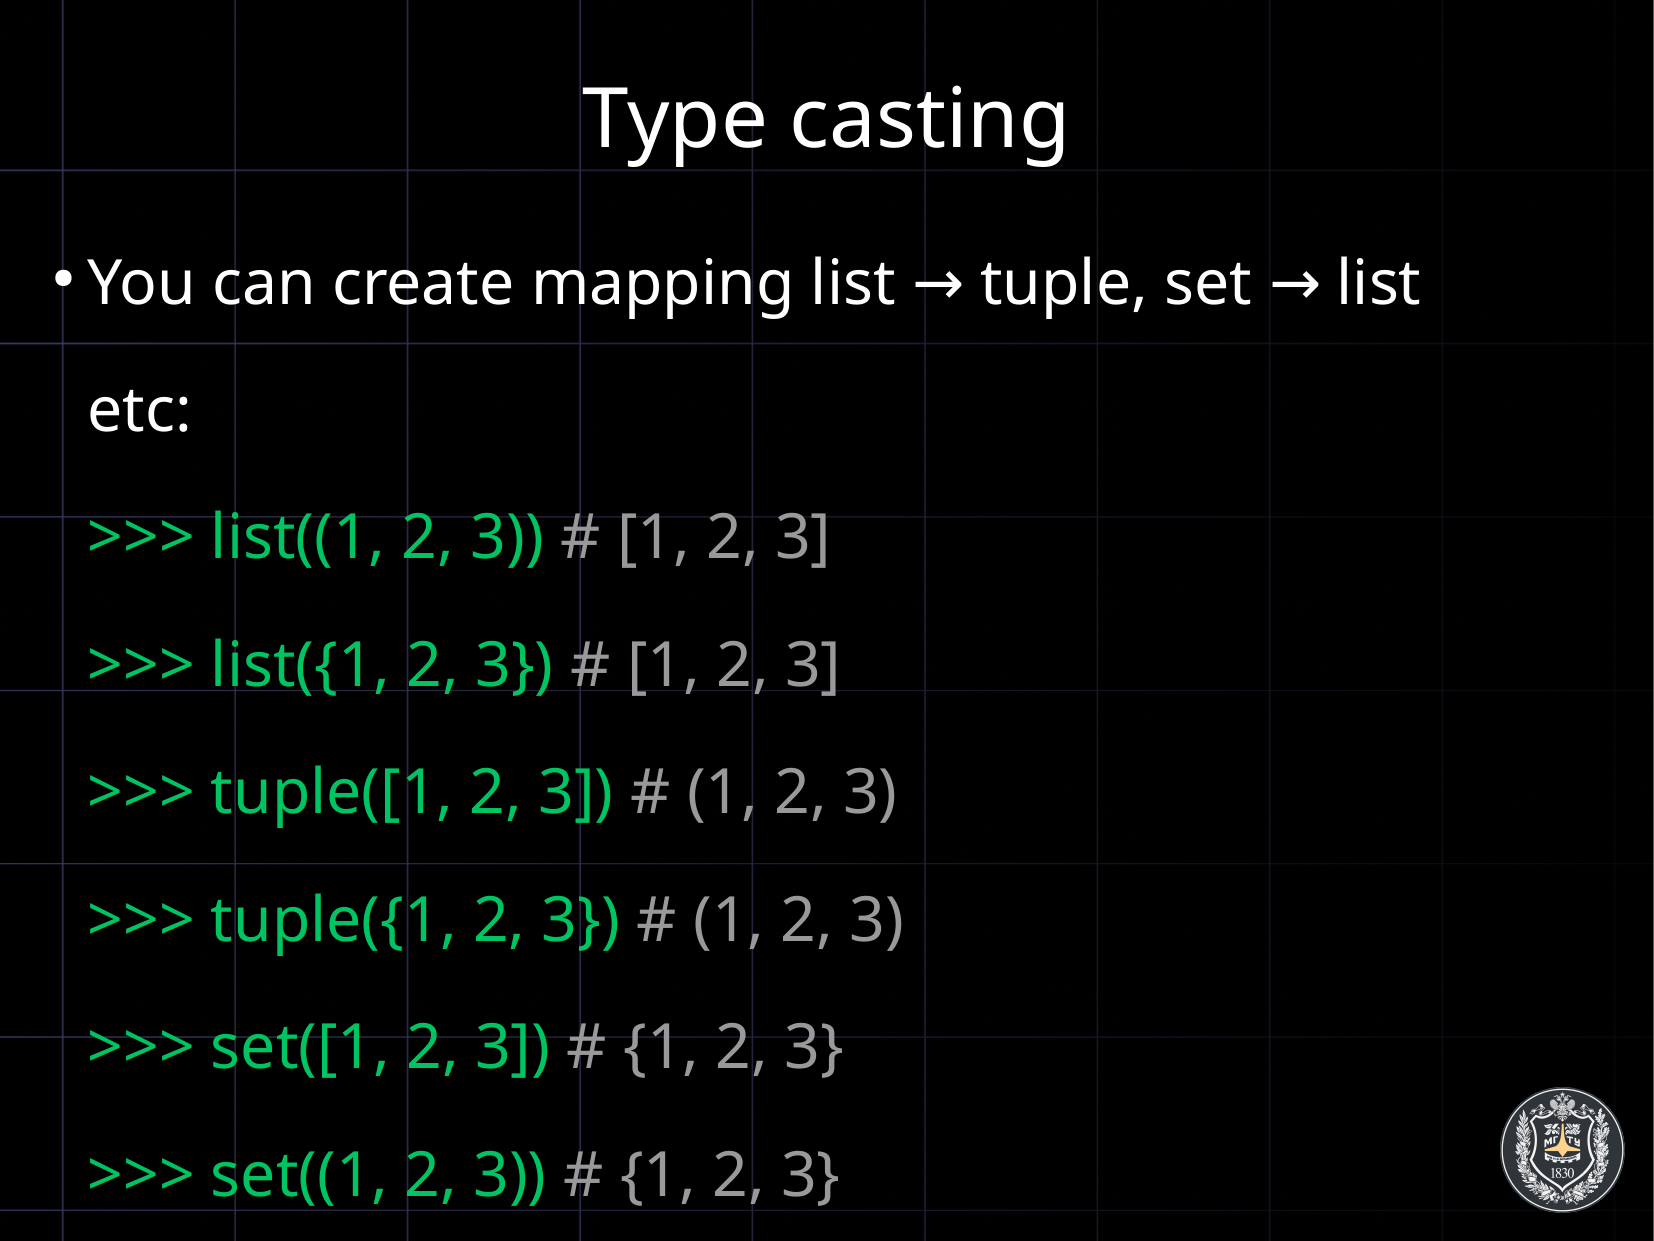

# Type casting
You can create mapping list → tuple, set → list etc:
>>> list((1, 2, 3)) # [1, 2, 3]
>>> list({1, 2, 3}) # [1, 2, 3]
>>> tuple([1, 2, 3]) # (1, 2, 3)
>>> tuple({1, 2, 3}) # (1, 2, 3)
>>> set([1, 2, 3]) # {1, 2, 3}
>>> set((1, 2, 3)) # {1, 2, 3}